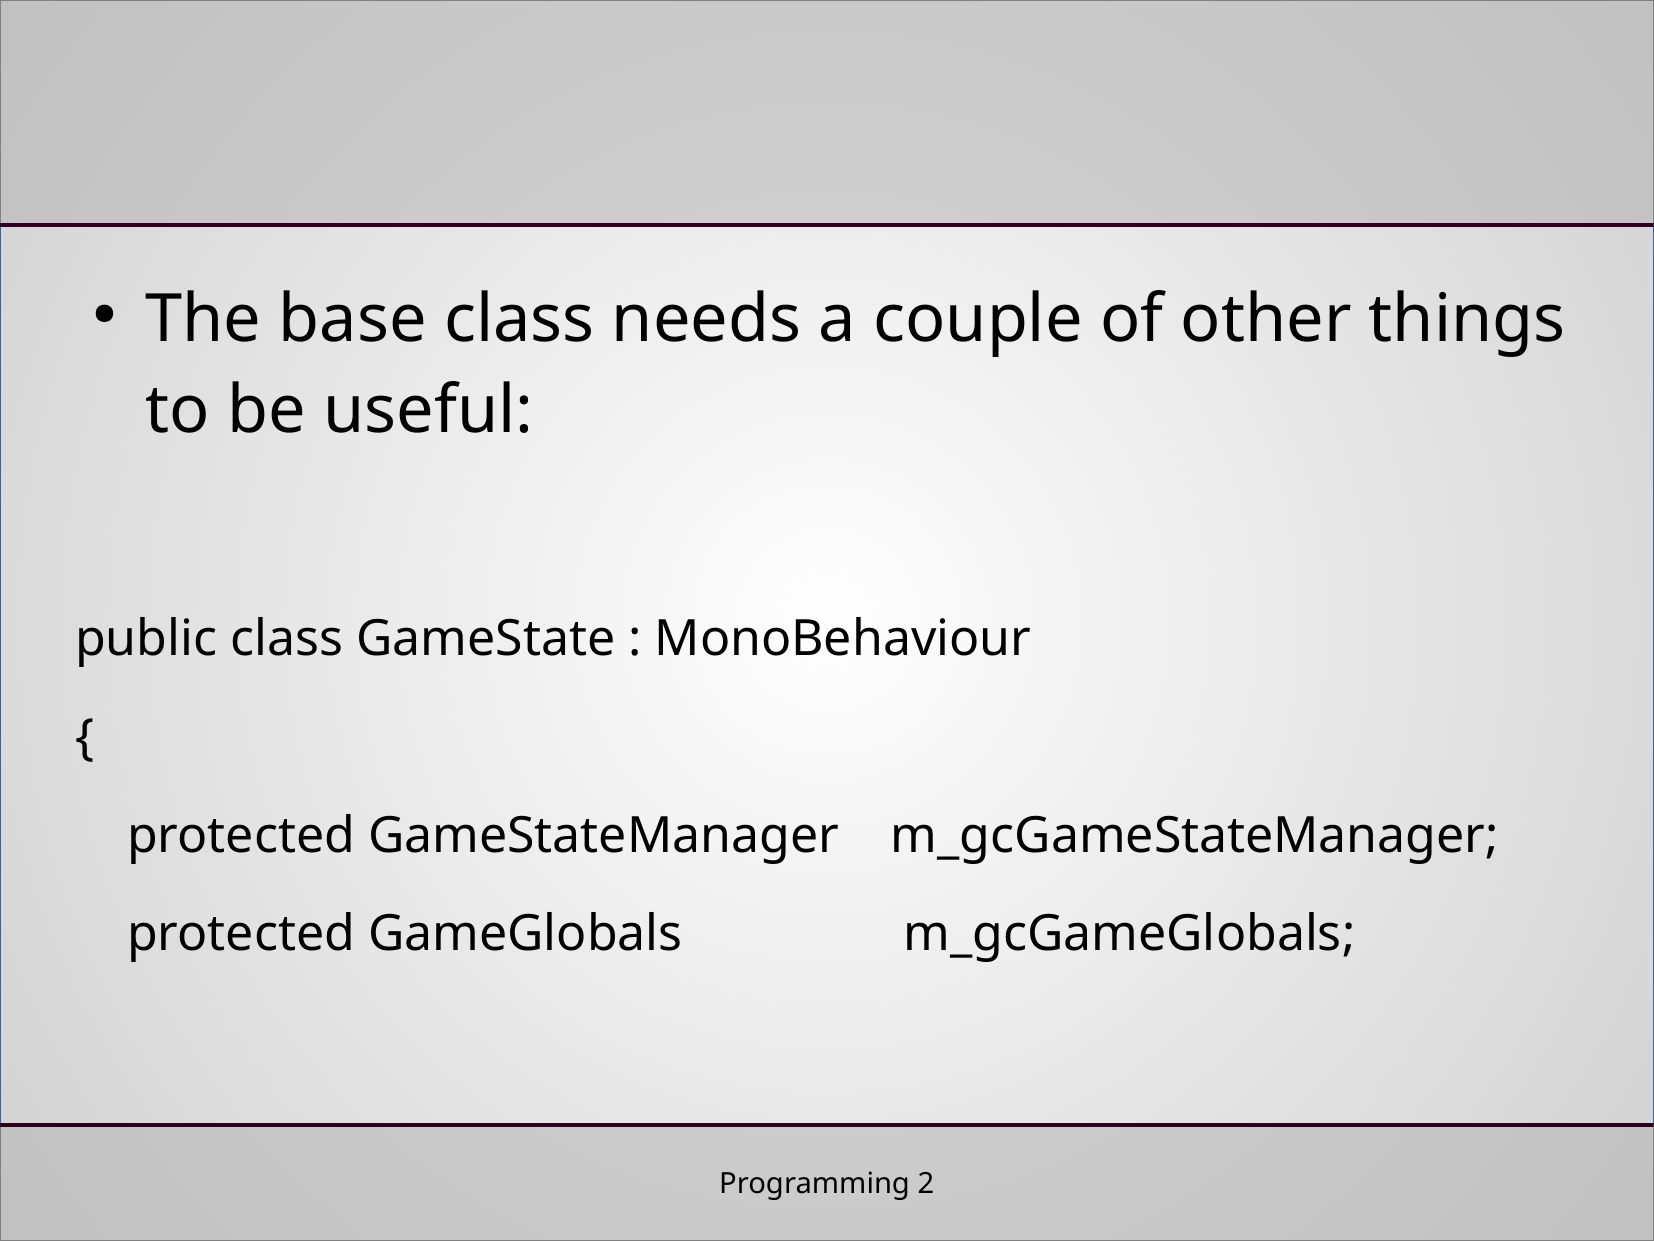

#
The base class needs a couple of other things to be useful:
public class GameState : MonoBehaviour
{
 protected GameStateManager m_gcGameStateManager;
 protected GameGlobals m_gcGameGlobals;